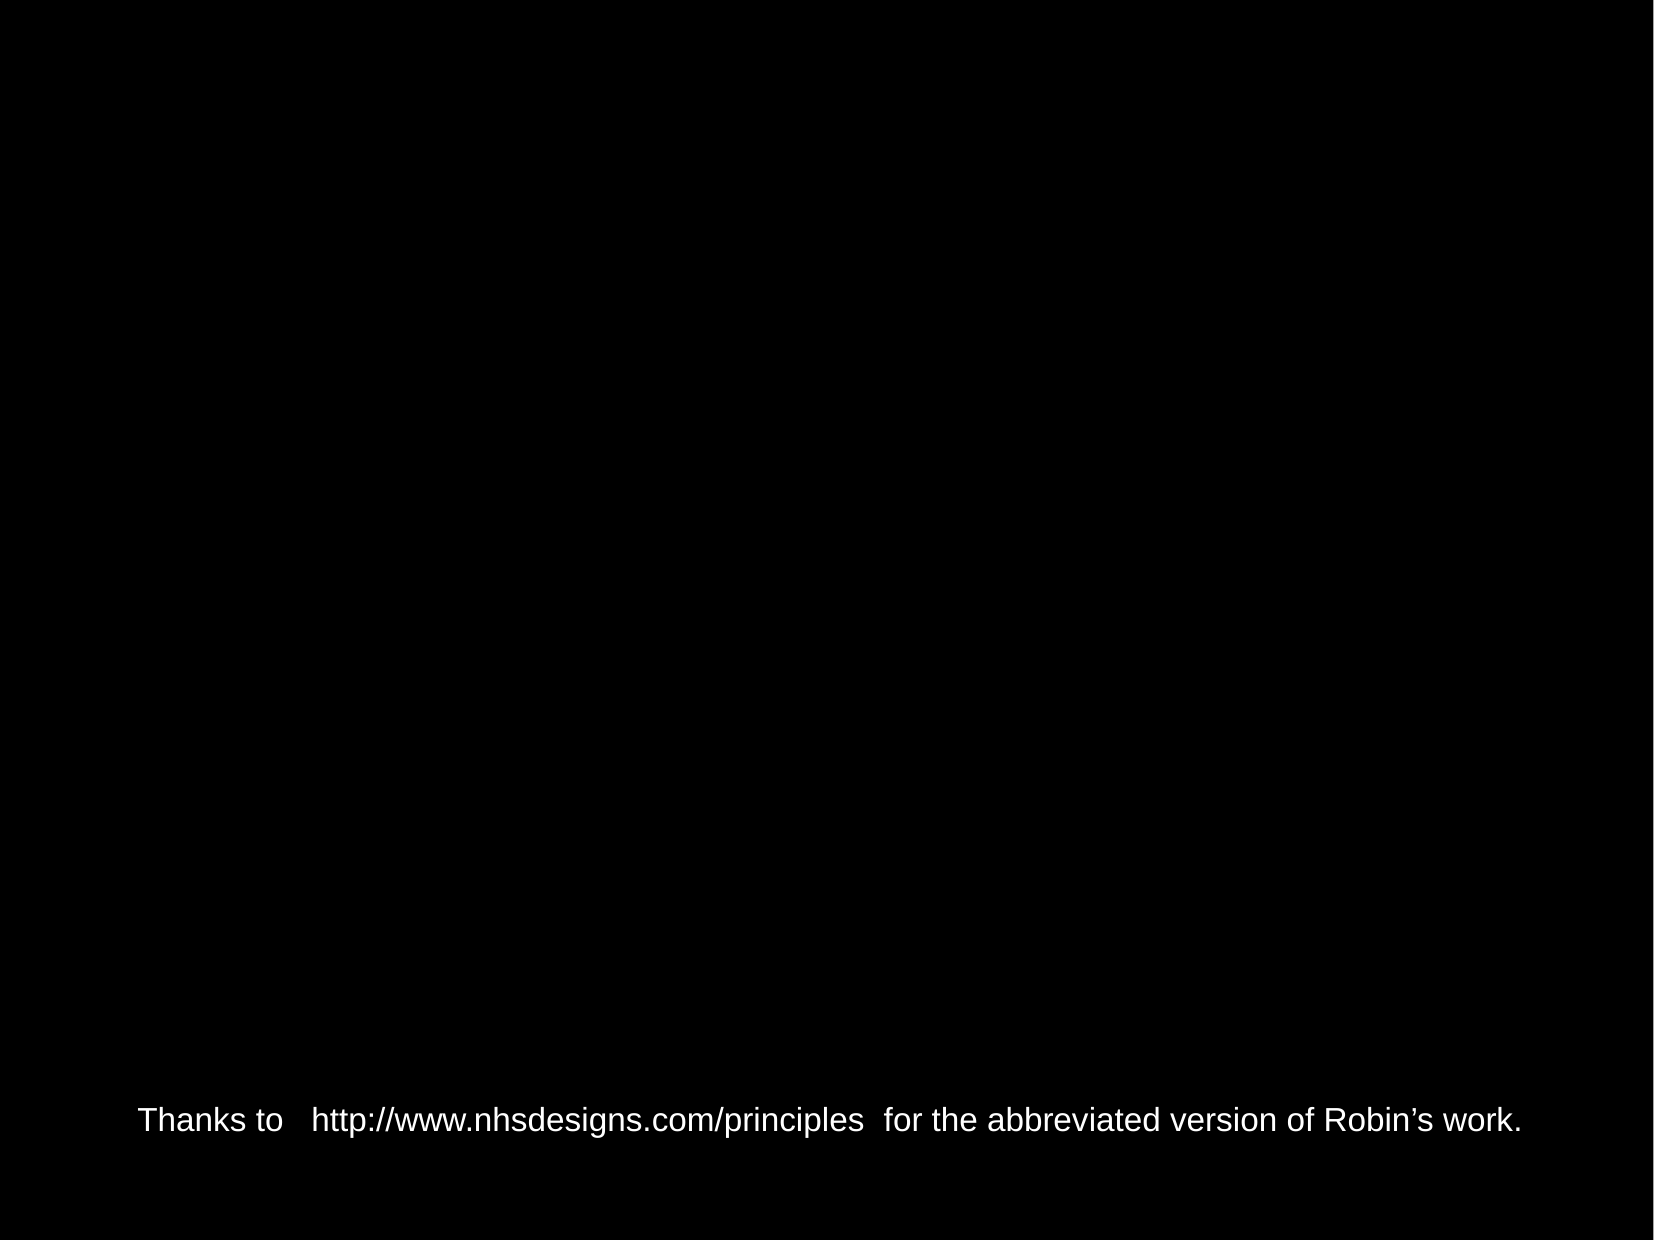

Thanks to http://www.nhsdesigns.com/principles for the abbreviated version of Robin’s work.